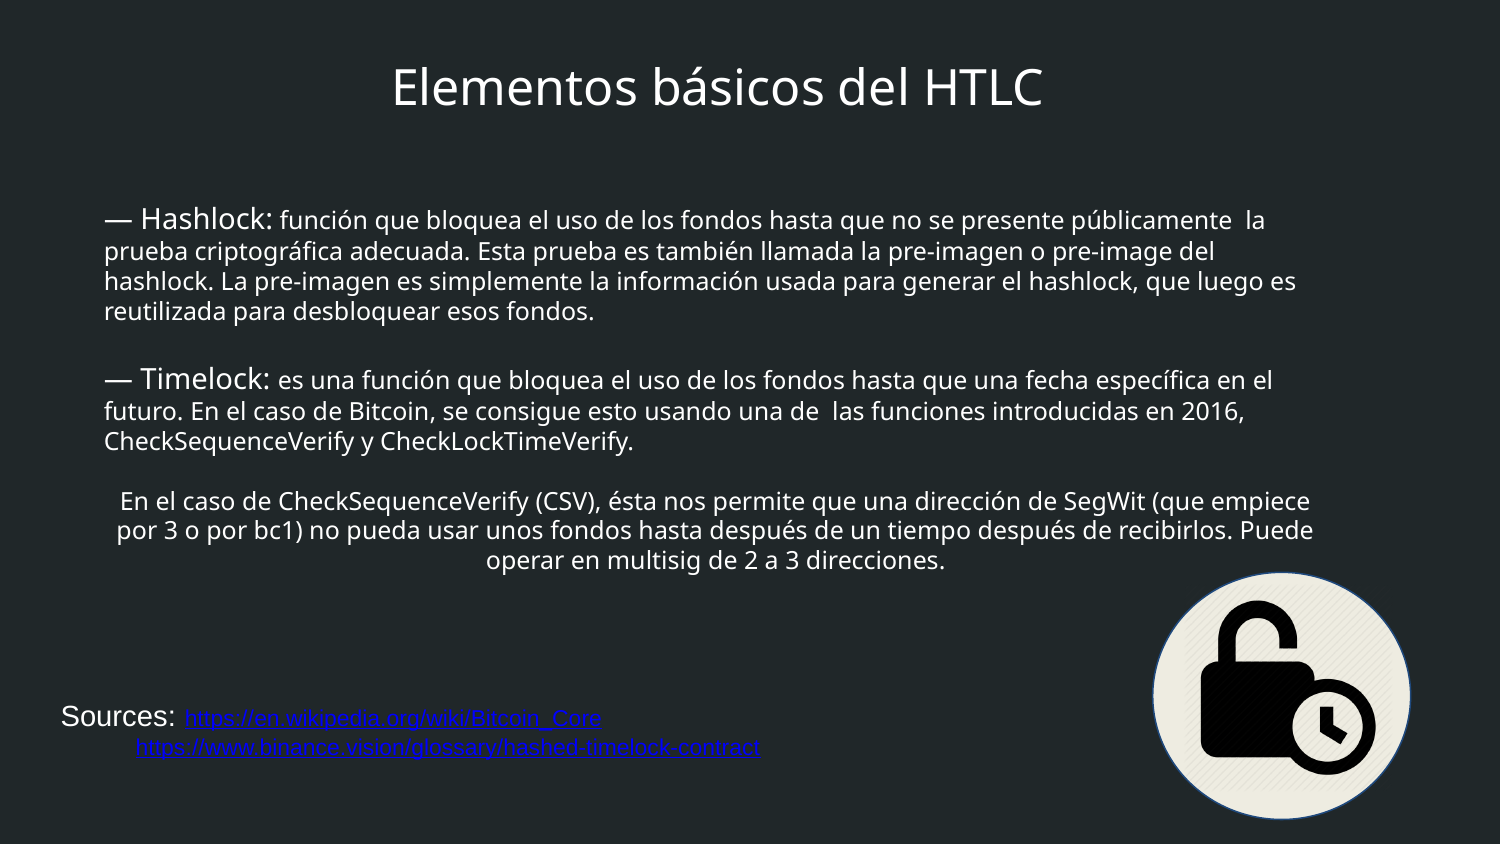

Elementos básicos del HTLC
— Hashlock: función que bloquea el uso de los fondos hasta que no se presente públicamente la prueba criptográfica adecuada. Esta prueba es también llamada la pre-imagen o pre-image del hashlock. La pre-imagen es simplemente la información usada para generar el hashlock, que luego es reutilizada para desbloquear esos fondos.
— Timelock: es una función que bloquea el uso de los fondos hasta que una fecha específica en el futuro. En el caso de Bitcoin, se consigue esto usando una de las funciones introducidas en 2016, CheckSequenceVerify y CheckLockTimeVerify.
En el caso de CheckSequenceVerify (CSV), ésta nos permite que una dirección de SegWit (que empiece por 3 o por bc1) no pueda usar unos fondos hasta después de un tiempo después de recibirlos. Puede operar en multisig de 2 a 3 direcciones.
Sources: https://en.wikipedia.org/wiki/Bitcoin_Core
https://www.binance.vision/glossary/hashed-timelock-contract